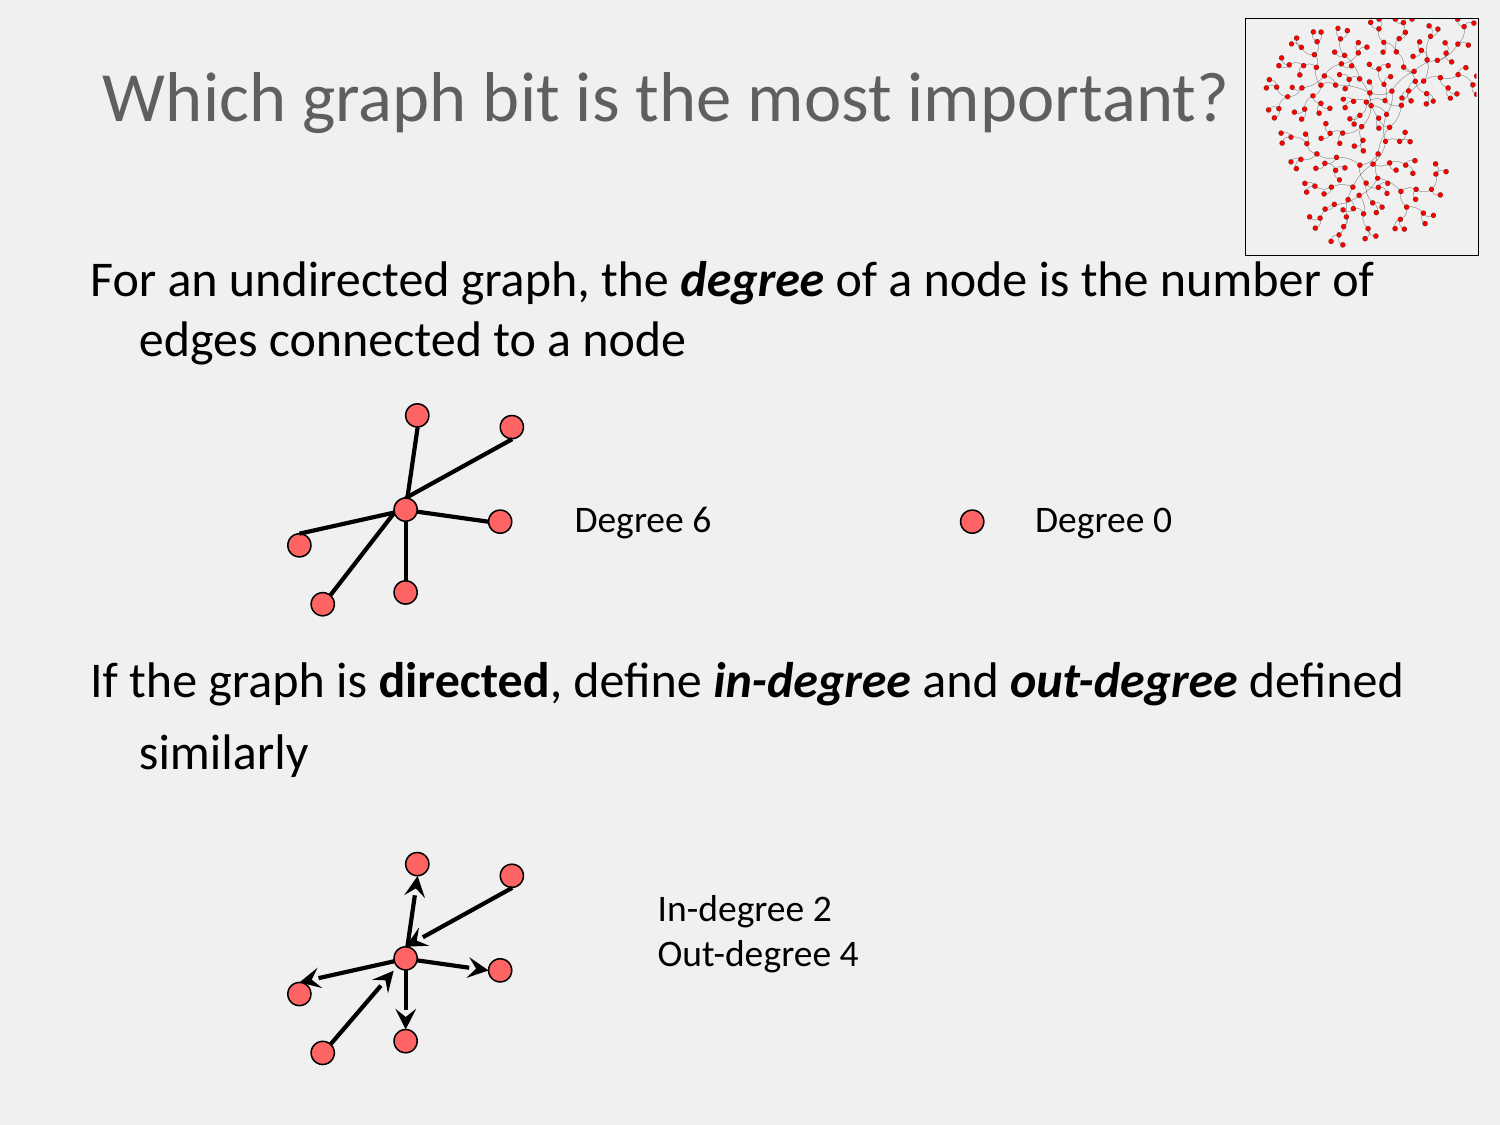

Which graph bit is the most important?
For an undirected graph, the degree of a node is the number of edges connected to a node
Degree 6
Degree 0
If the graph is directed, define in-degree and out-degree defined similarly
In-degree 2
Out-degree 4